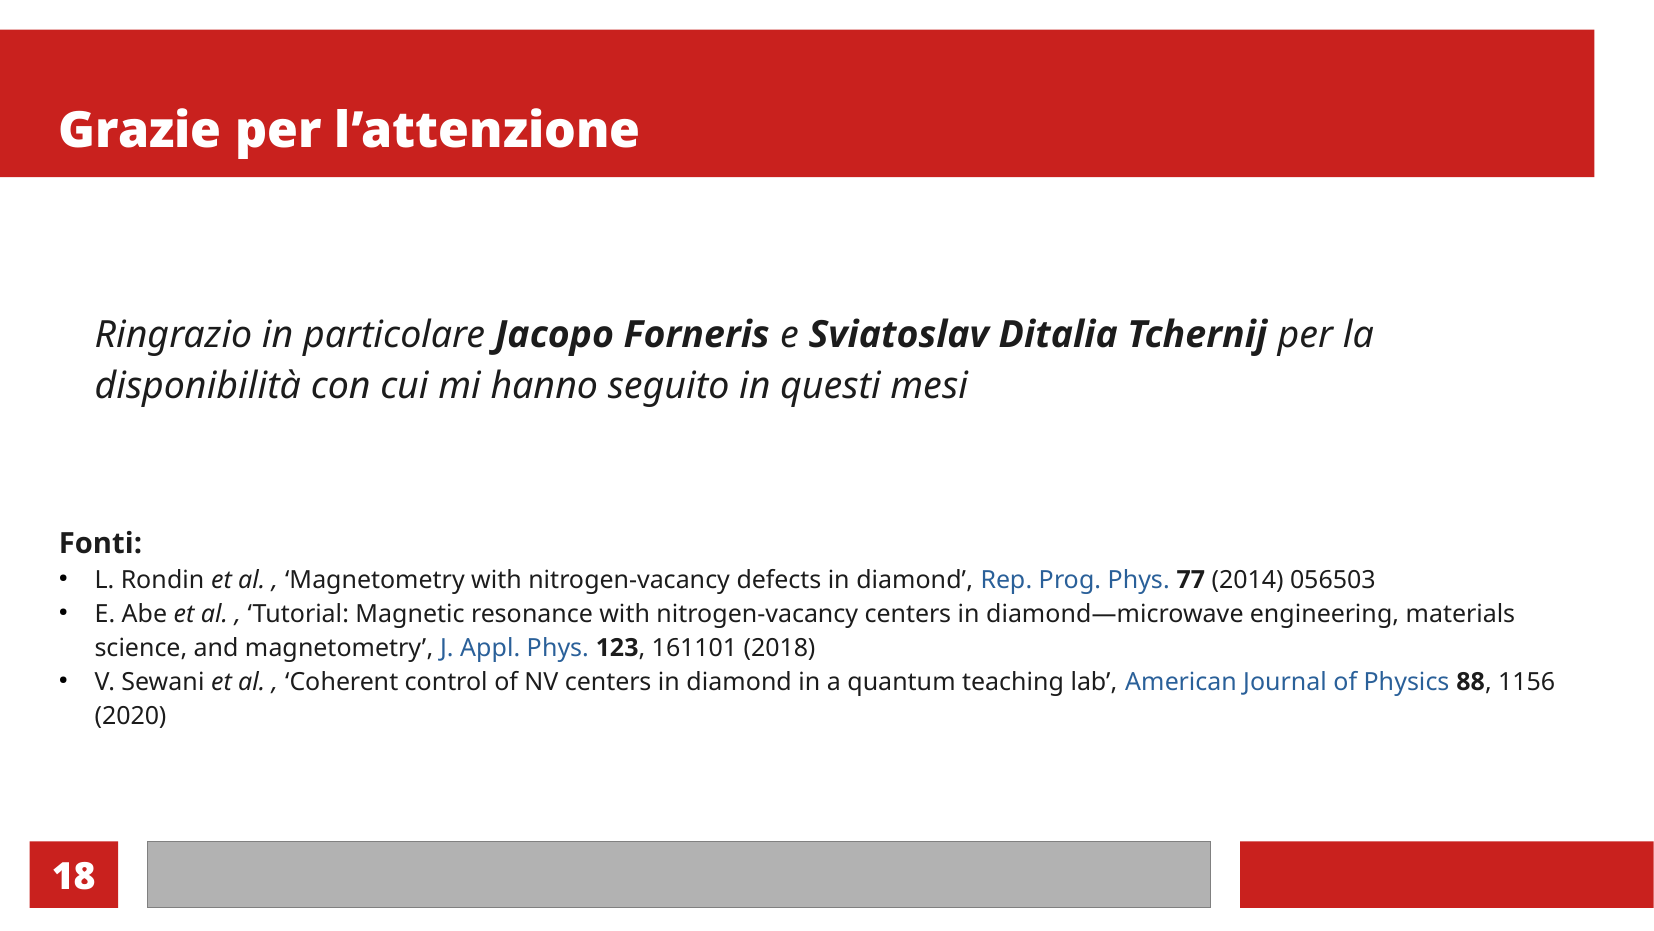

# Grazie per l’attenzione
Ringrazio in particolare Jacopo Forneris e Sviatoslav Ditalia Tchernij per la disponibilità con cui mi hanno seguito in questi mesi
Fonti:
L. Rondin et al. , ‘Magnetometry with nitrogen-vacancy defects in diamond’, Rep. Prog. Phys. 77 (2014) 056503
E. Abe et al. , ‘Tutorial: Magnetic resonance with nitrogen-vacancy centers in diamond—microwave engineering, materials science, and magnetometry’, J. Appl. Phys. 123, 161101 (2018)
V. Sewani et al. , ‘Coherent control of NV centers in diamond in a quantum teaching lab’, American Journal of Physics 88, 1156 (2020)
18